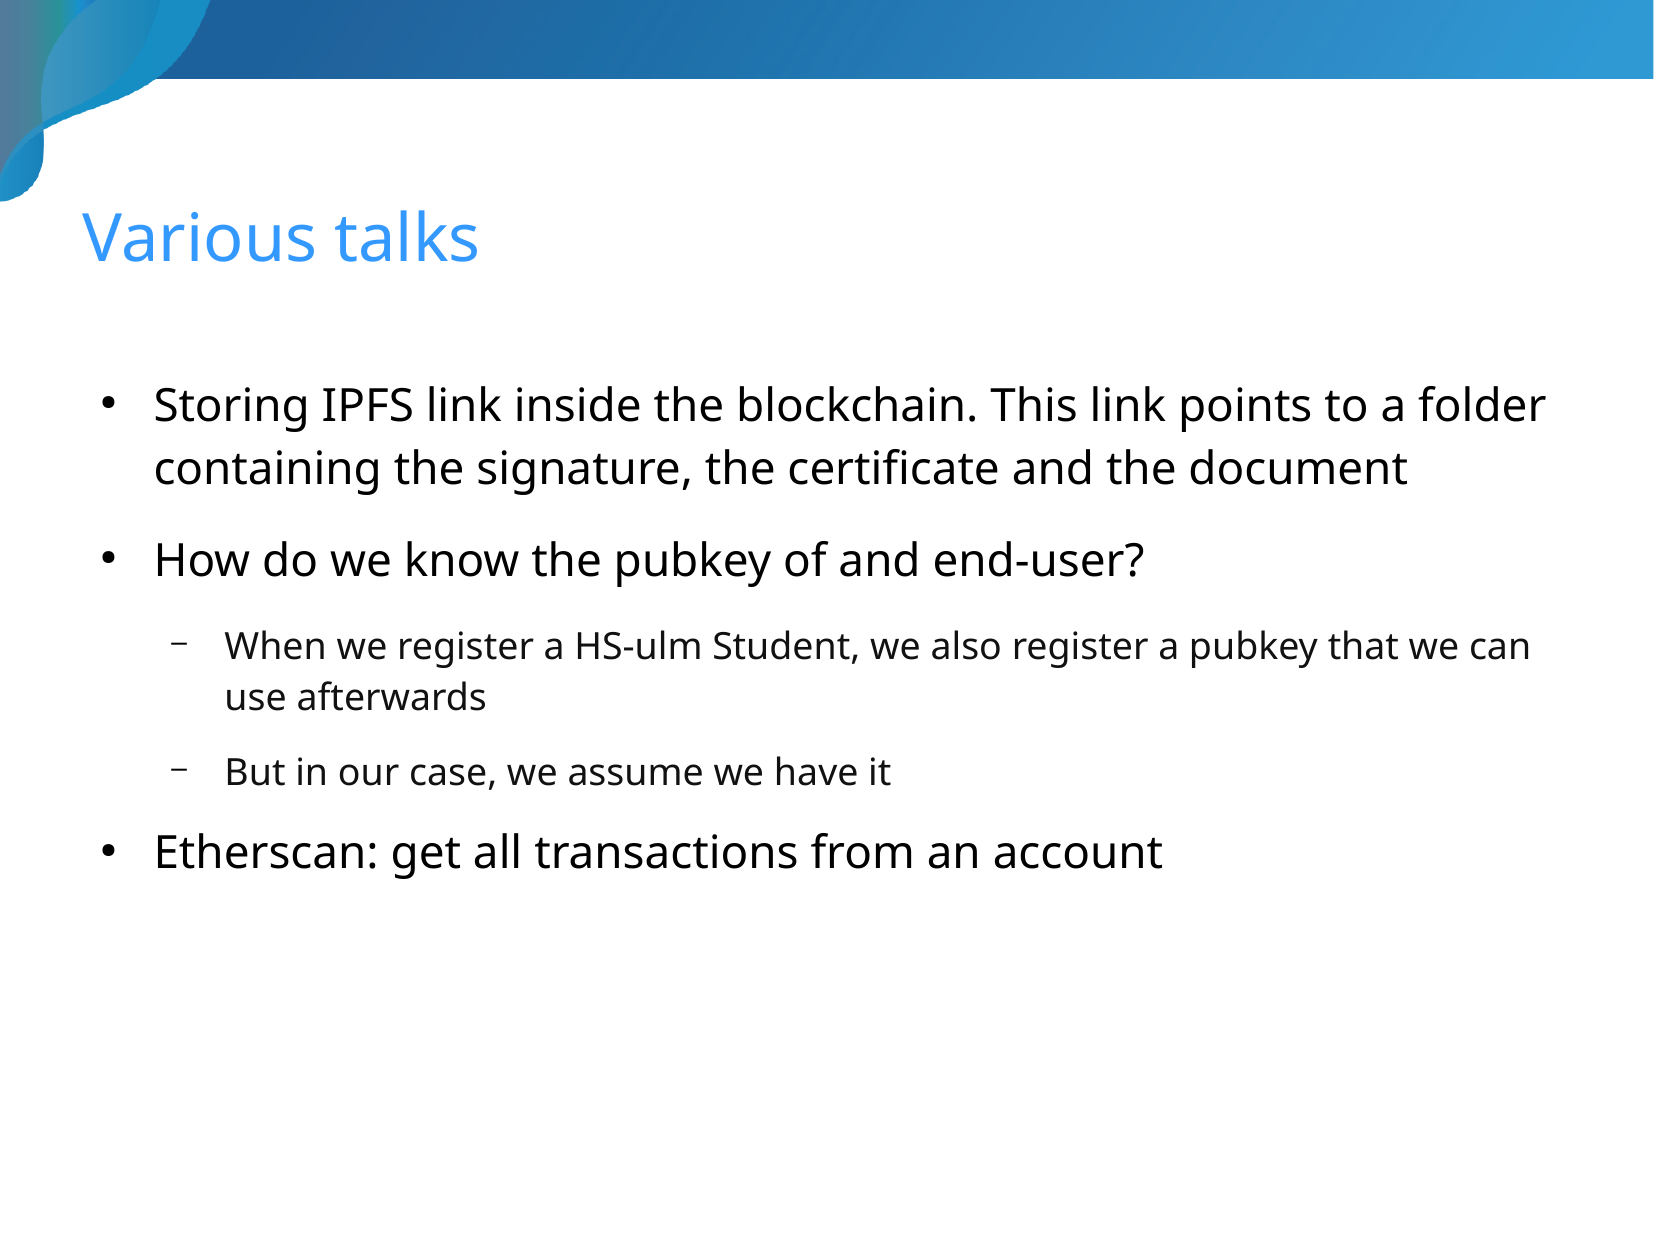

# Various talks
Storing IPFS link inside the blockchain. This link points to a folder containing the signature, the certificate and the document
How do we know the pubkey of and end-user?
When we register a HS-ulm Student, we also register a pubkey that we can use afterwards
But in our case, we assume we have it
Etherscan: get all transactions from an account